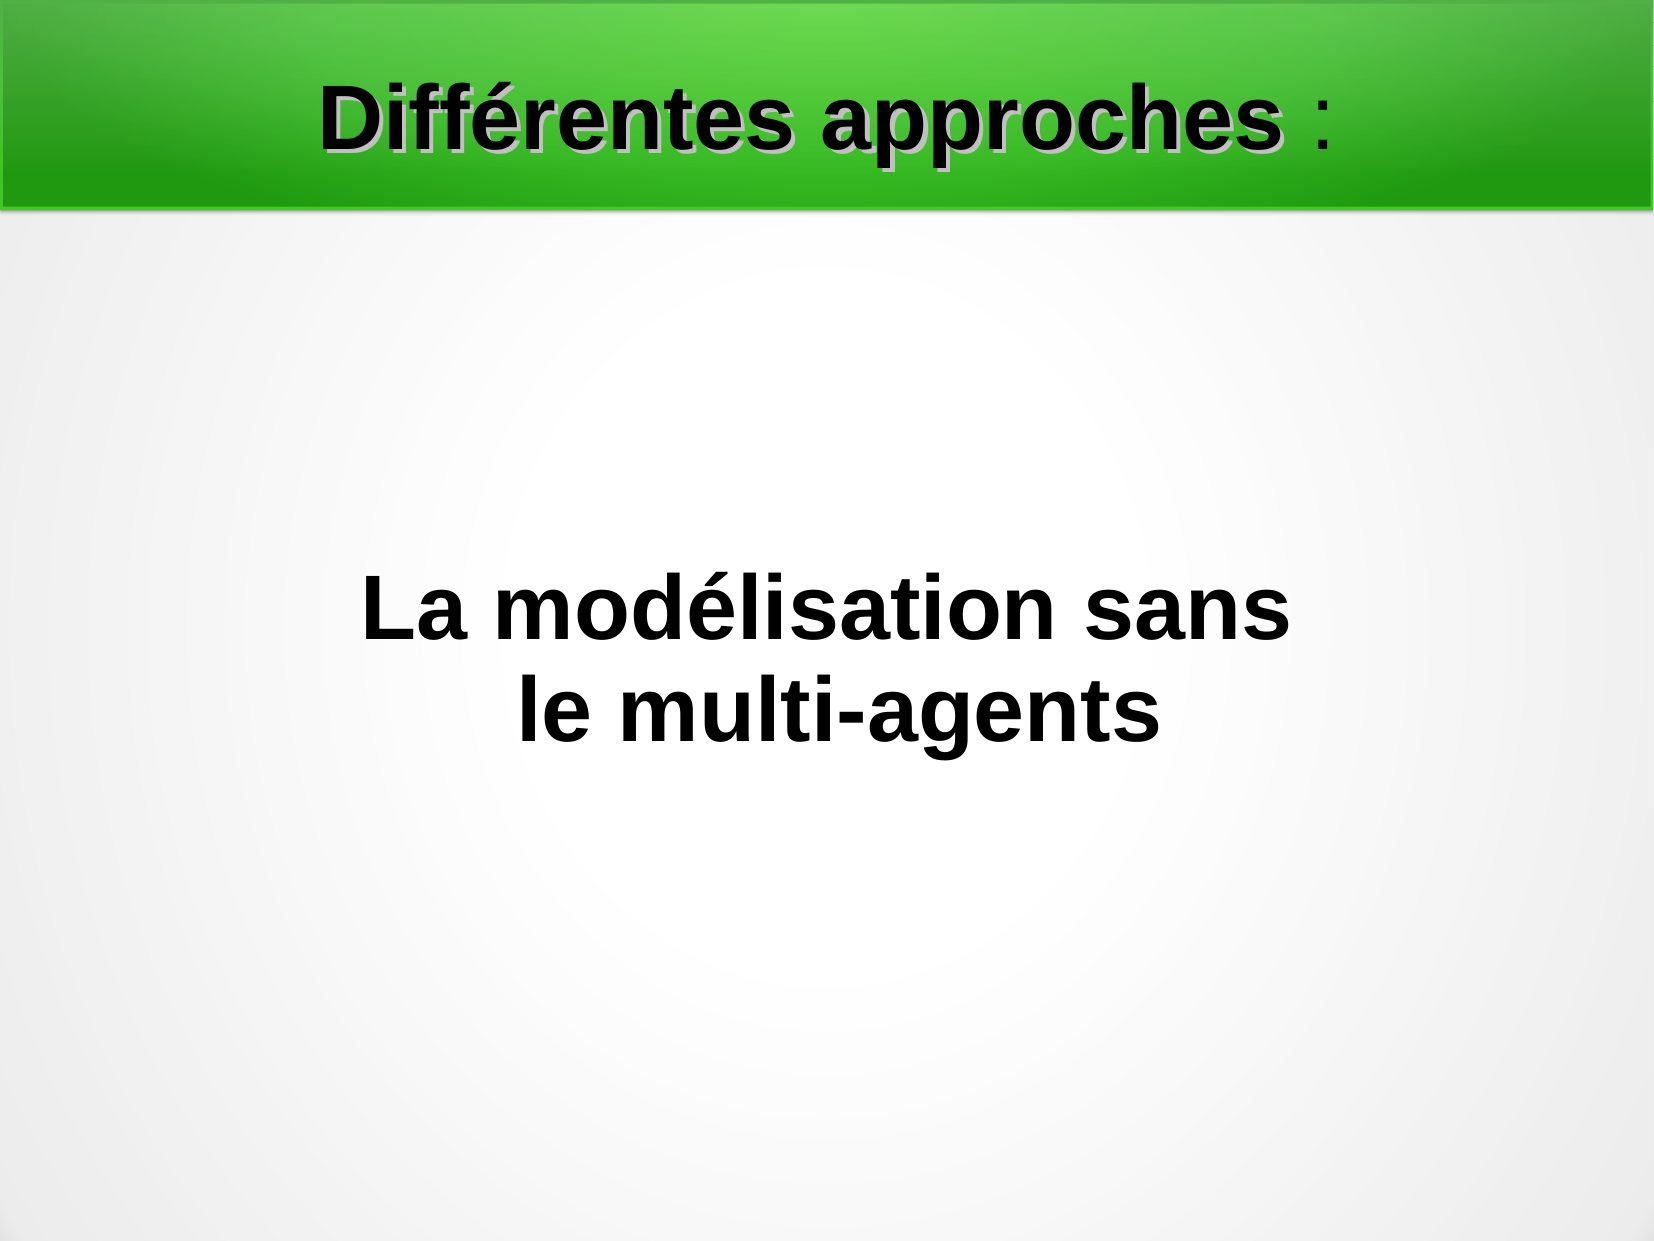

# Différentes approches :
La modélisation sans
 le multi-agents